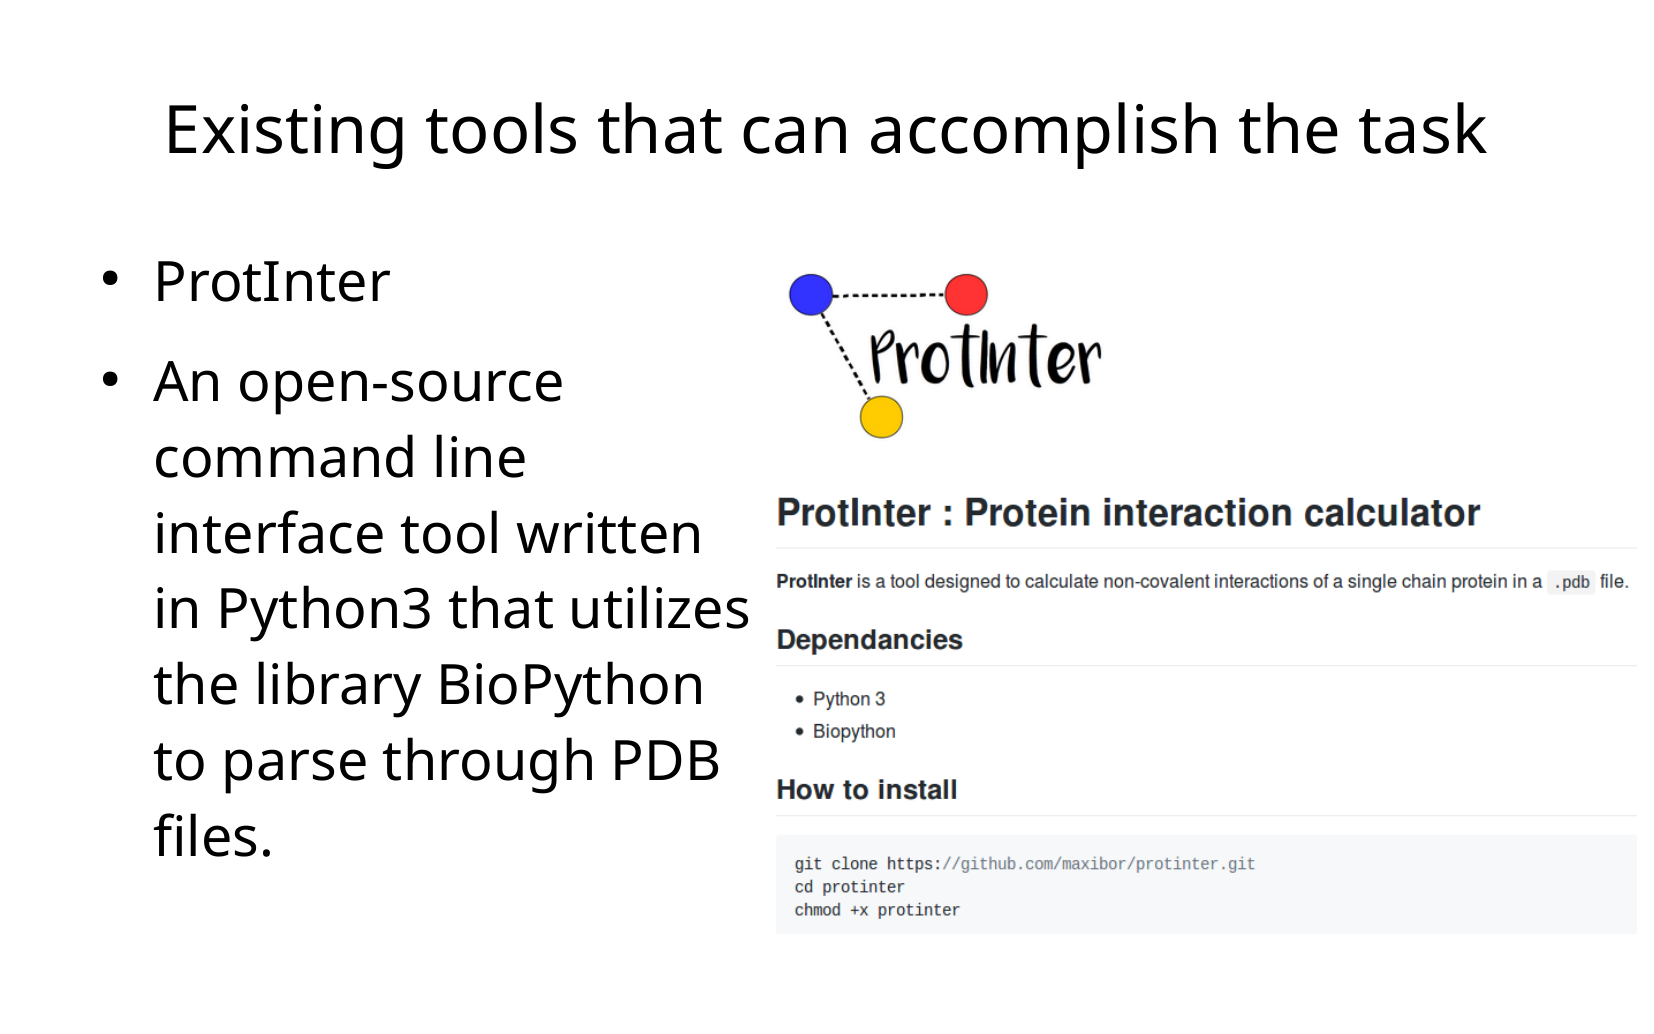

# Existing tools that can accomplish the task
ProtInter
An open-source command line interface tool written in Python3 that utilizes the library BioPython to parse through PDB files.